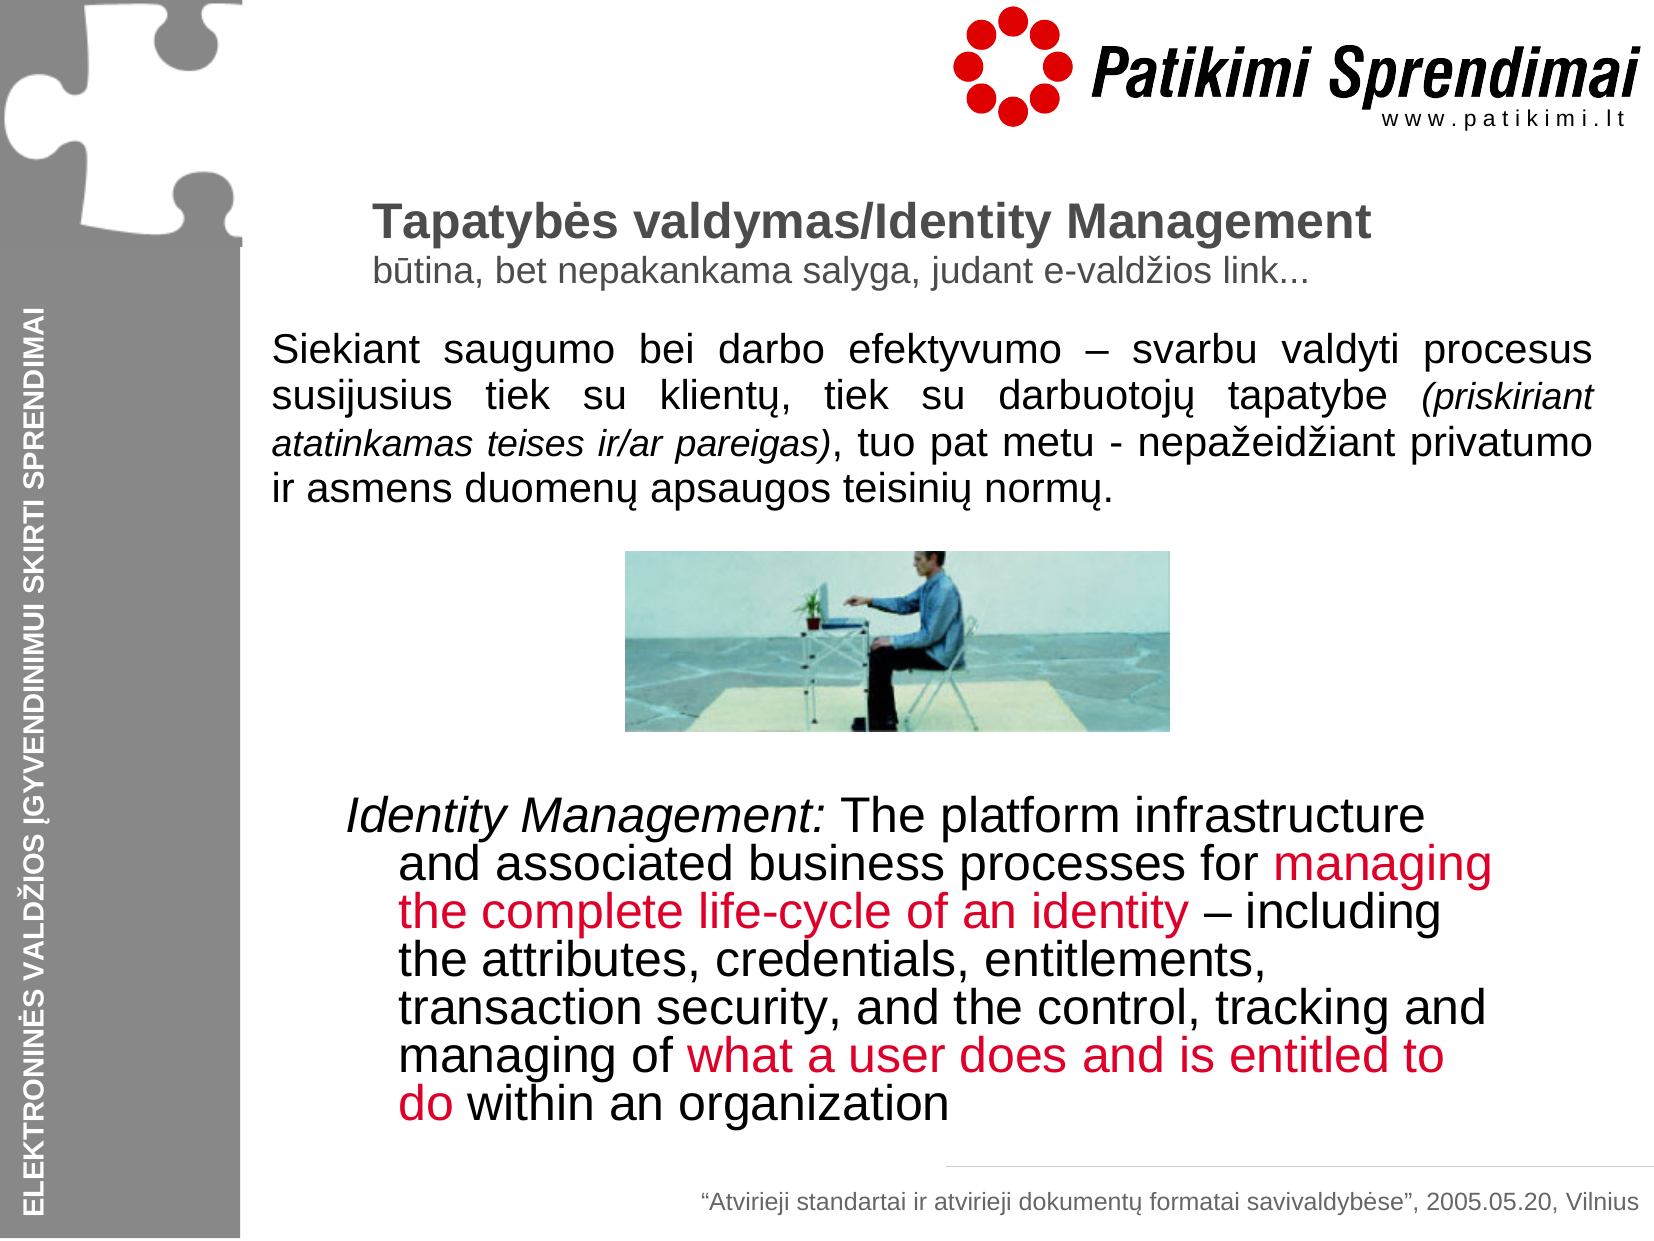

Tapatybės valdymas/Identity Management
būtina, bet nepakankama salyga, judant e-valdžios link...
Siekiant saugumo bei darbo efektyvumo – svarbu valdyti procesus susijusius tiek su klientų, tiek su darbuotojų tapatybe (priskiriant atatinkamas teises ir/ar pareigas), tuo pat metu - nepažeidžiant privatumo ir asmens duomenų apsaugos teisinių normų.
Identity Management: The platform infrastructure and associated business processes for managing the complete life-cycle of an identity – including the attributes, credentials, entitlements, transaction security, and the control, tracking and managing of what a user does and is entitled to do within an organization